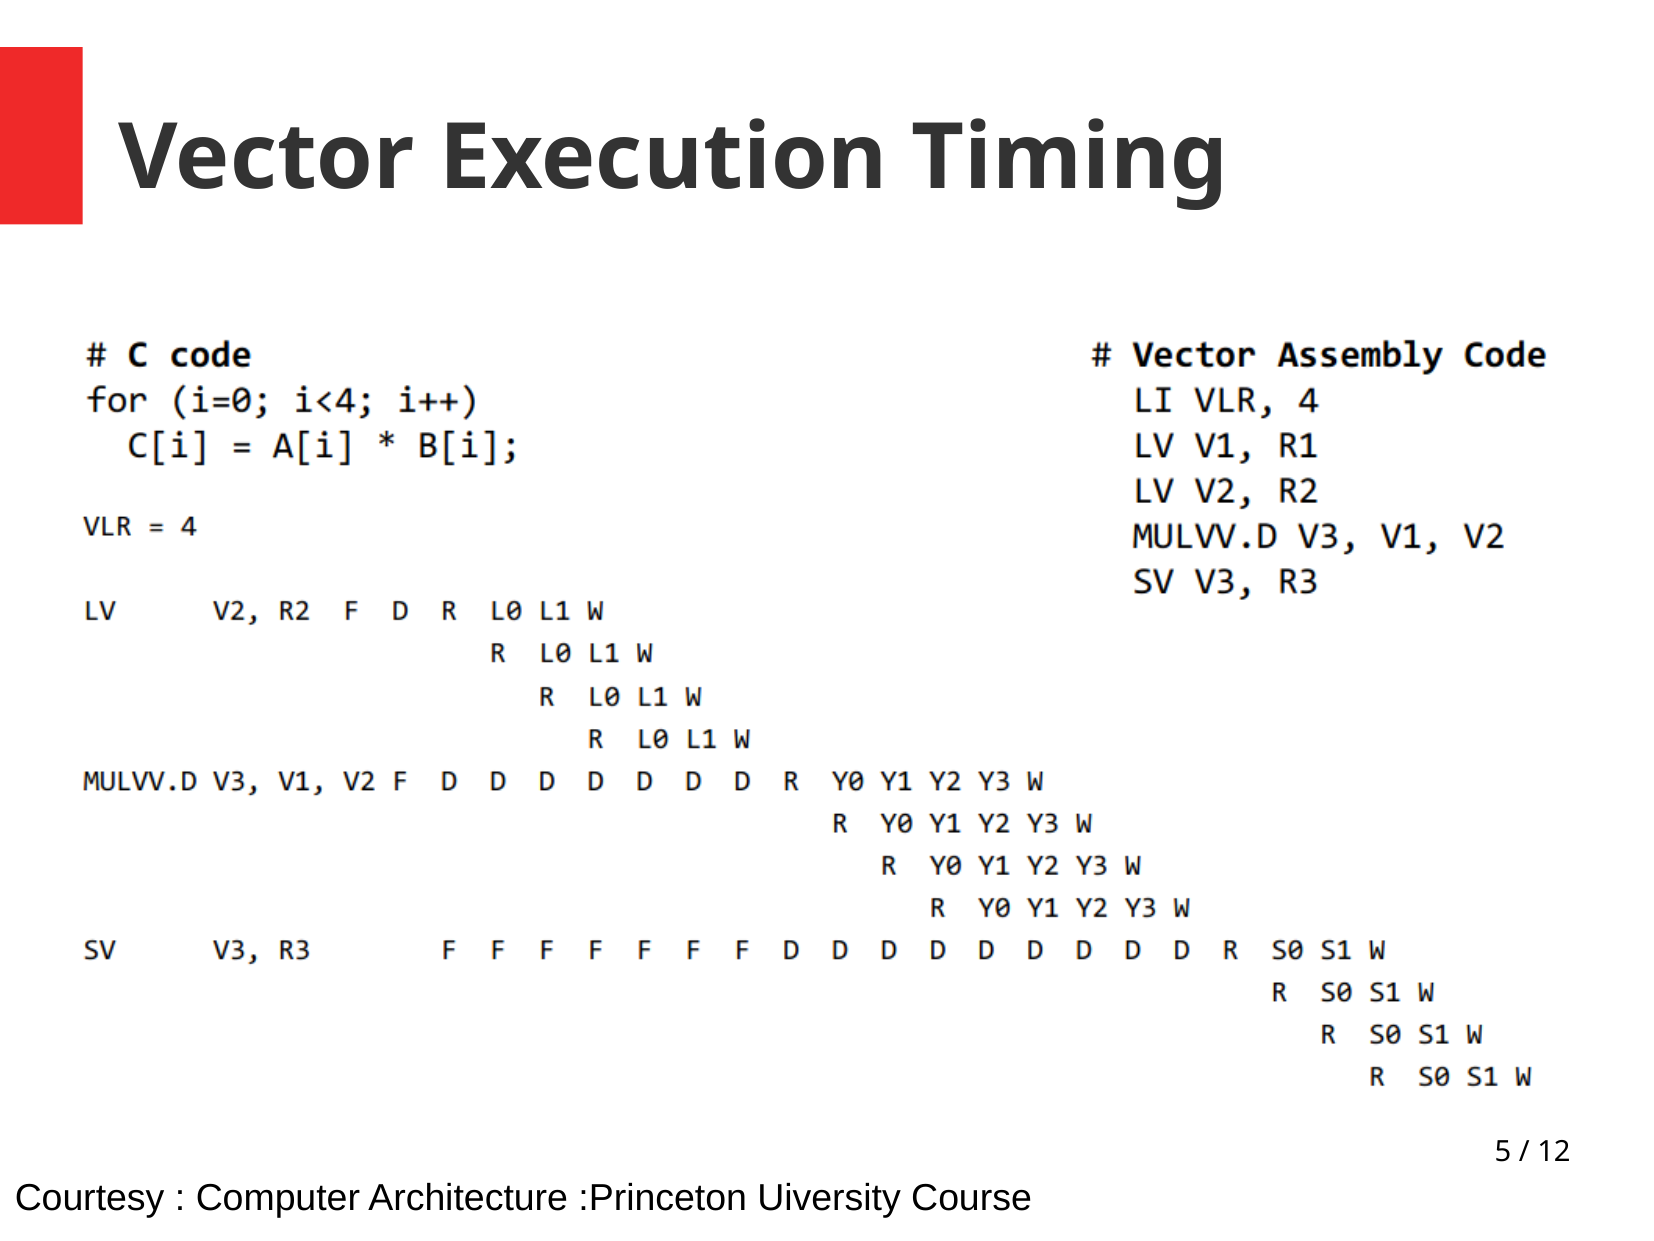

# Vector Execution Timing
5
Courtesy : Computer Architecture :Princeton Uiversity Course